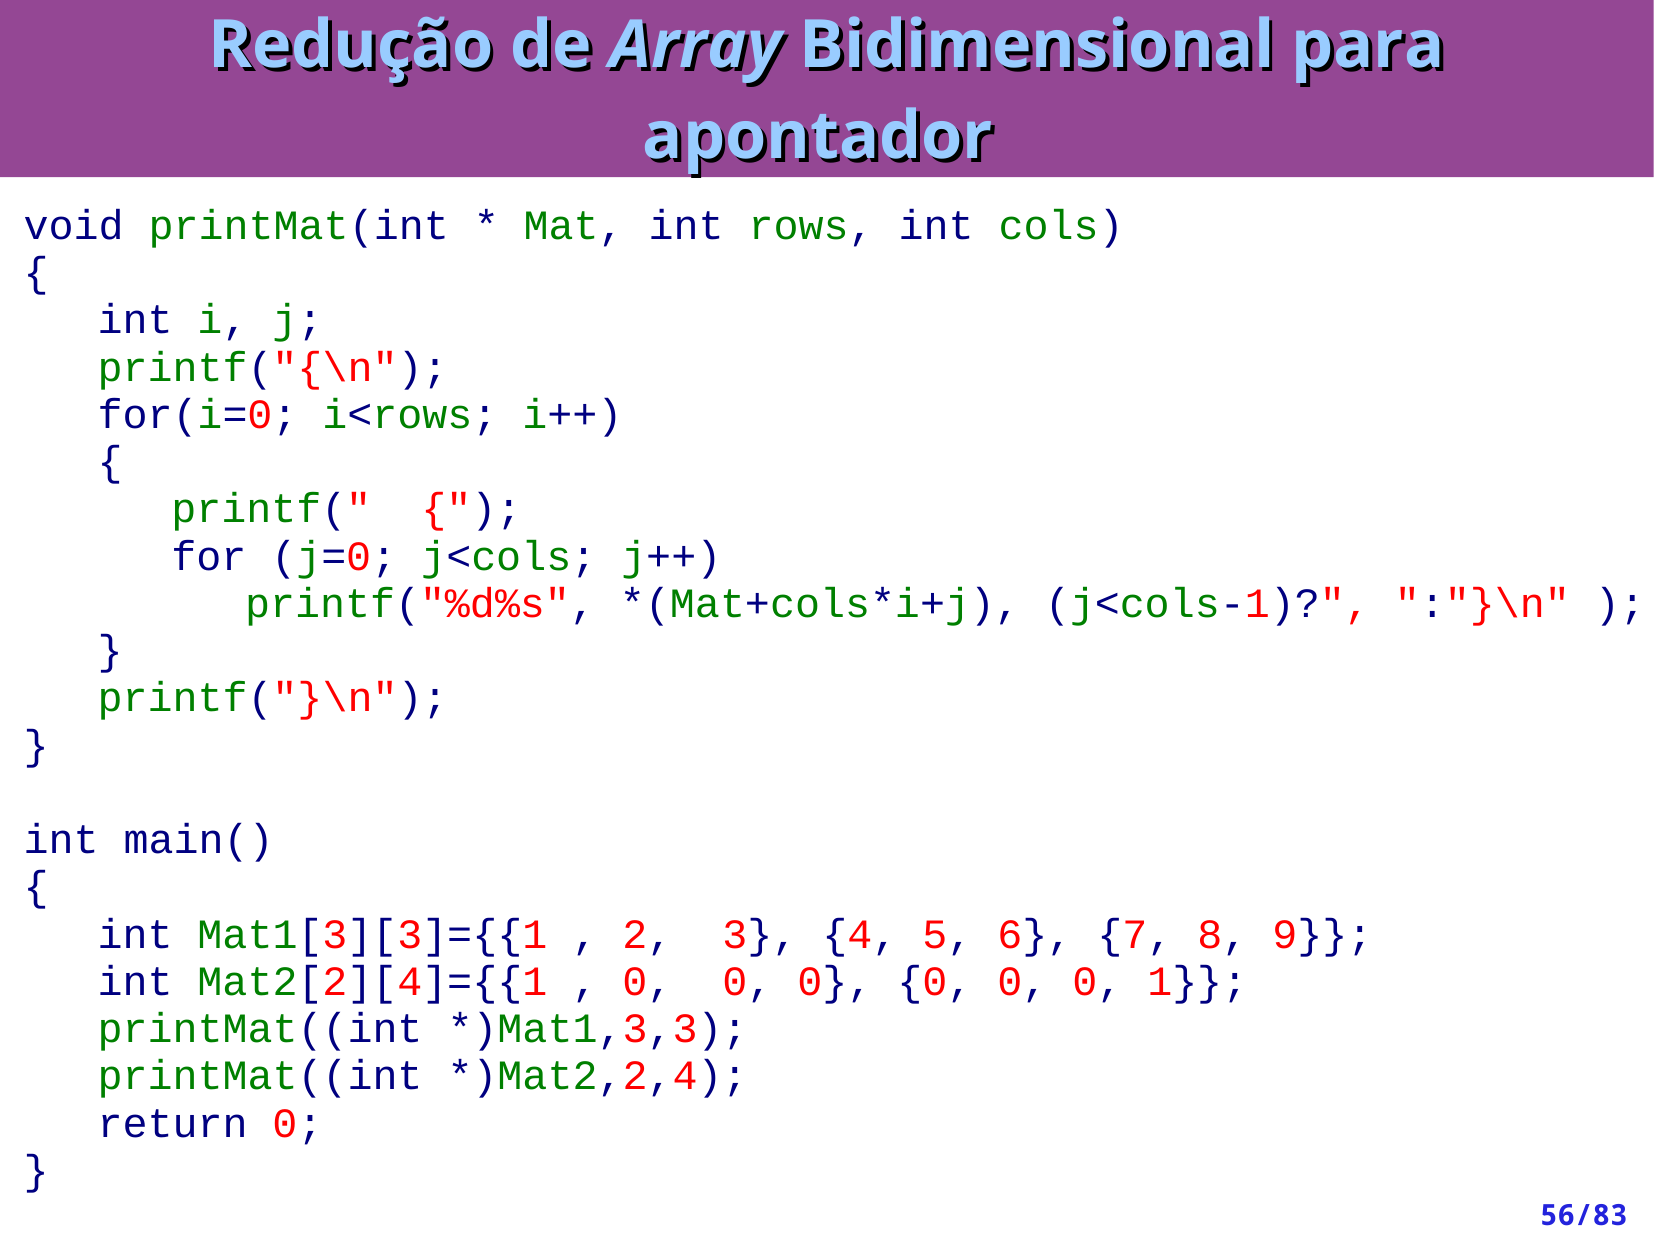

# Redução de Array Bidimensional para apontador
void printMat(int * Mat, int rows, int cols)
{
 	int i, j;
	printf("{\n");
 	for(i=0; i<rows; i++)
	{
		printf(" {");
		for (j=0; j<cols; j++)
			printf("%d%s", *(Mat+cols*i+j), (j<cols-1)?", ":"}\n" );
	}
	printf("}\n");
}
int main()
{
	int Mat1[3][3]={{1 , 2, 3}, {4, 5, 6}, {7, 8, 9}};
	int Mat2[2][4]={{1 , 0, 0, 0}, {0, 0, 0, 1}};
	printMat((int *)Mat1,3,3);
	printMat((int *)Mat2,2,4);
	return 0;
}
56